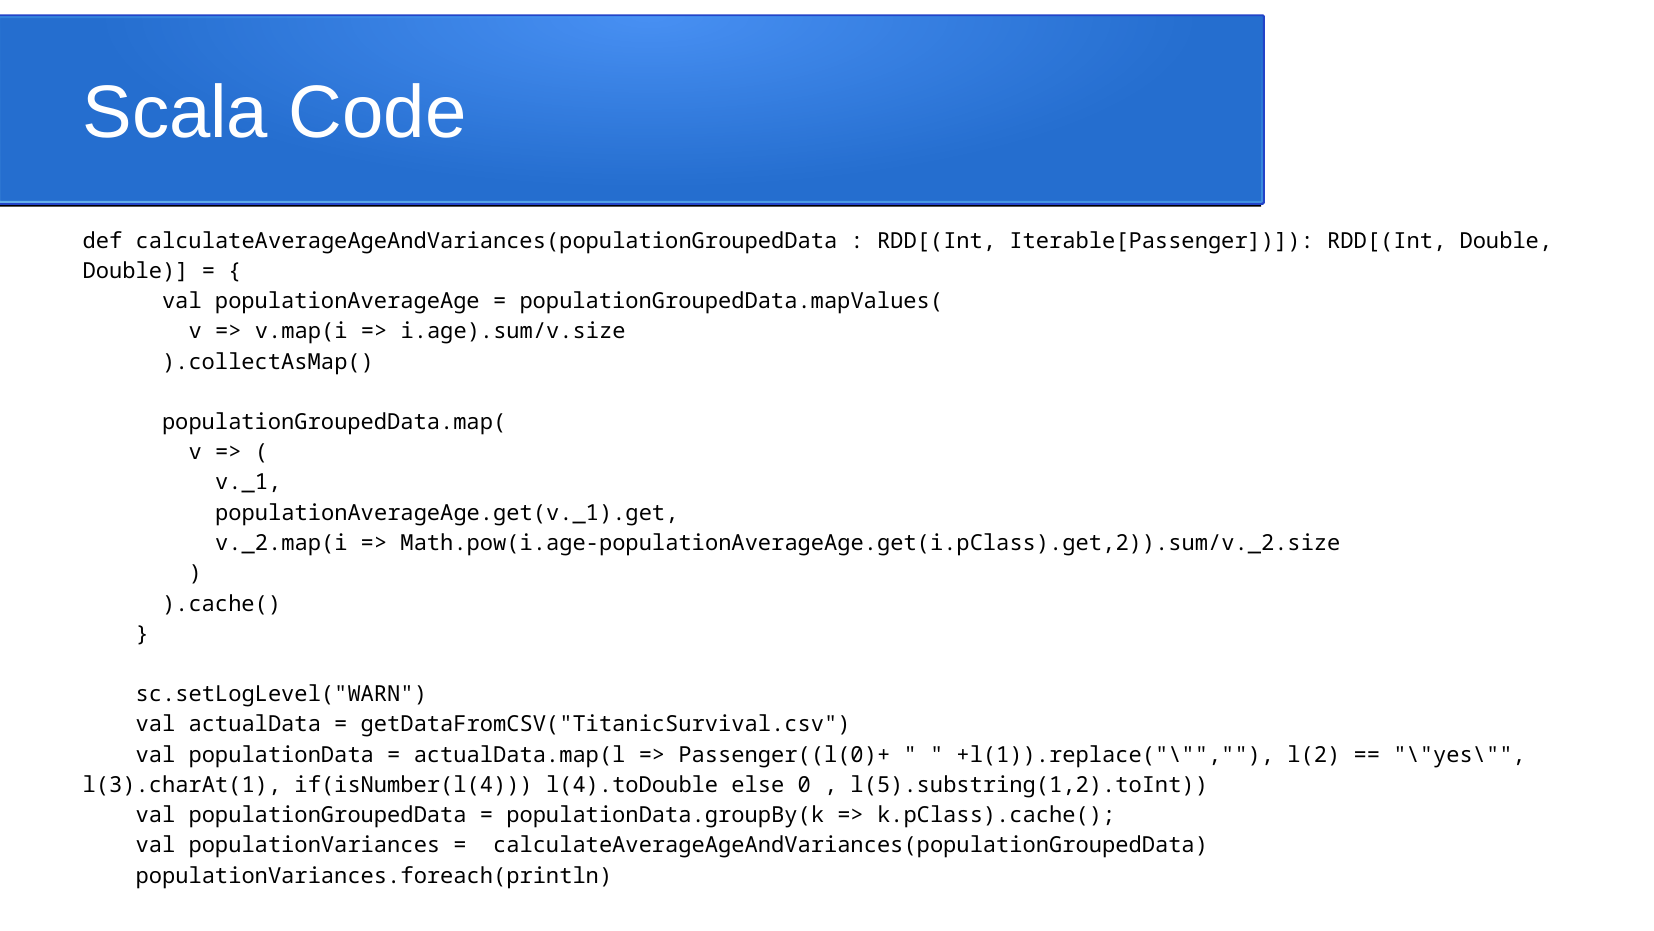

# Scala Code
def calculateAverageAgeAndVariances(populationGroupedData : RDD[(Int, Iterable[Passenger])]): RDD[(Int, Double, Double)] = {
 val populationAverageAge = populationGroupedData.mapValues(
 v => v.map(i => i.age).sum/v.size
 ).collectAsMap()
 populationGroupedData.map(
 v => (
 v._1,
 populationAverageAge.get(v._1).get,
 v._2.map(i => Math.pow(i.age-populationAverageAge.get(i.pClass).get,2)).sum/v._2.size
 )
 ).cache()
 }
 sc.setLogLevel("WARN")
 val actualData = getDataFromCSV("TitanicSurvival.csv")
 val populationData = actualData.map(l => Passenger((l(0)+ " " +l(1)).replace("\"",""), l(2) == "\"yes\"", l(3).charAt(1), if(isNumber(l(4))) l(4).toDouble else 0 , l(5).substring(1,2).toInt))
 val populationGroupedData = populationData.groupBy(k => k.pClass).cache();
 val populationVariances = calculateAverageAgeAndVariances(populationGroupedData)
 populationVariances.foreach(println)